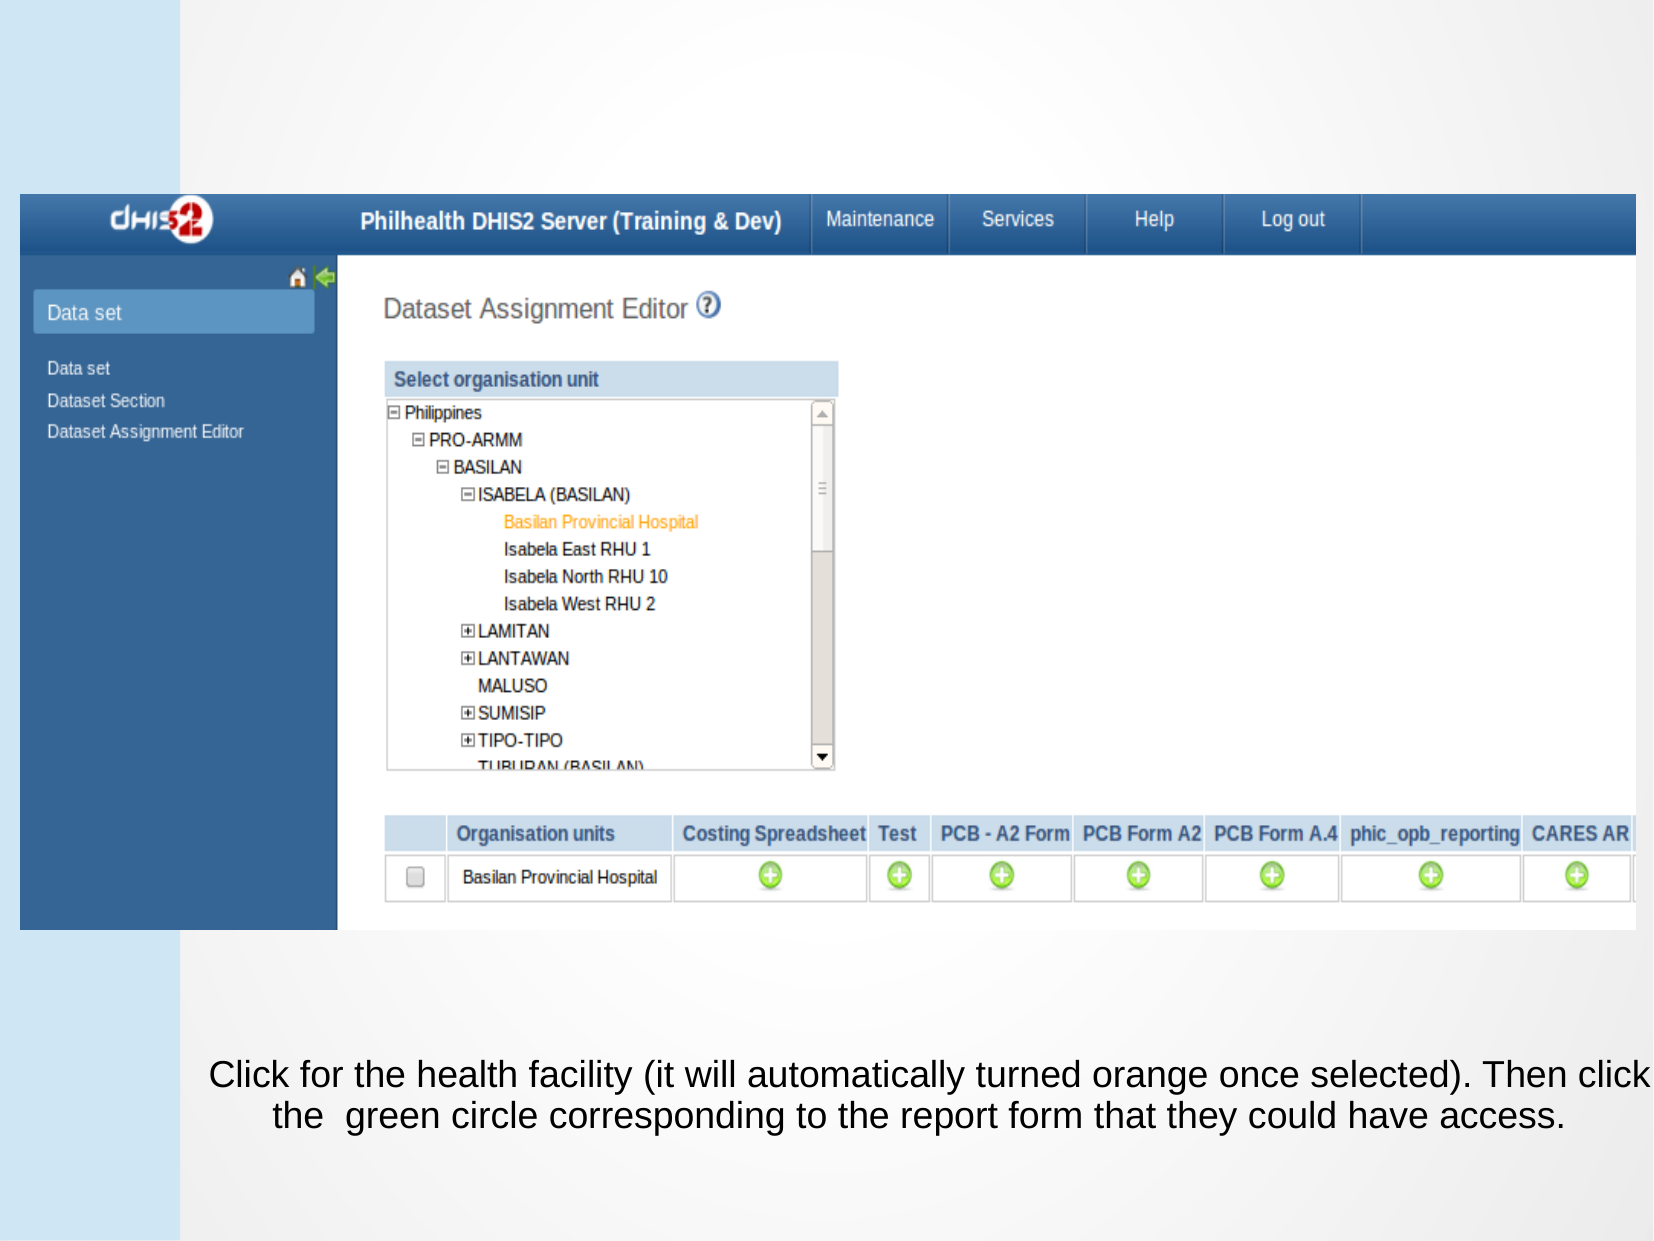

Click for the health facility (it will automatically turned orange once selected). Then click the green circle corresponding to the report form that they could have access.